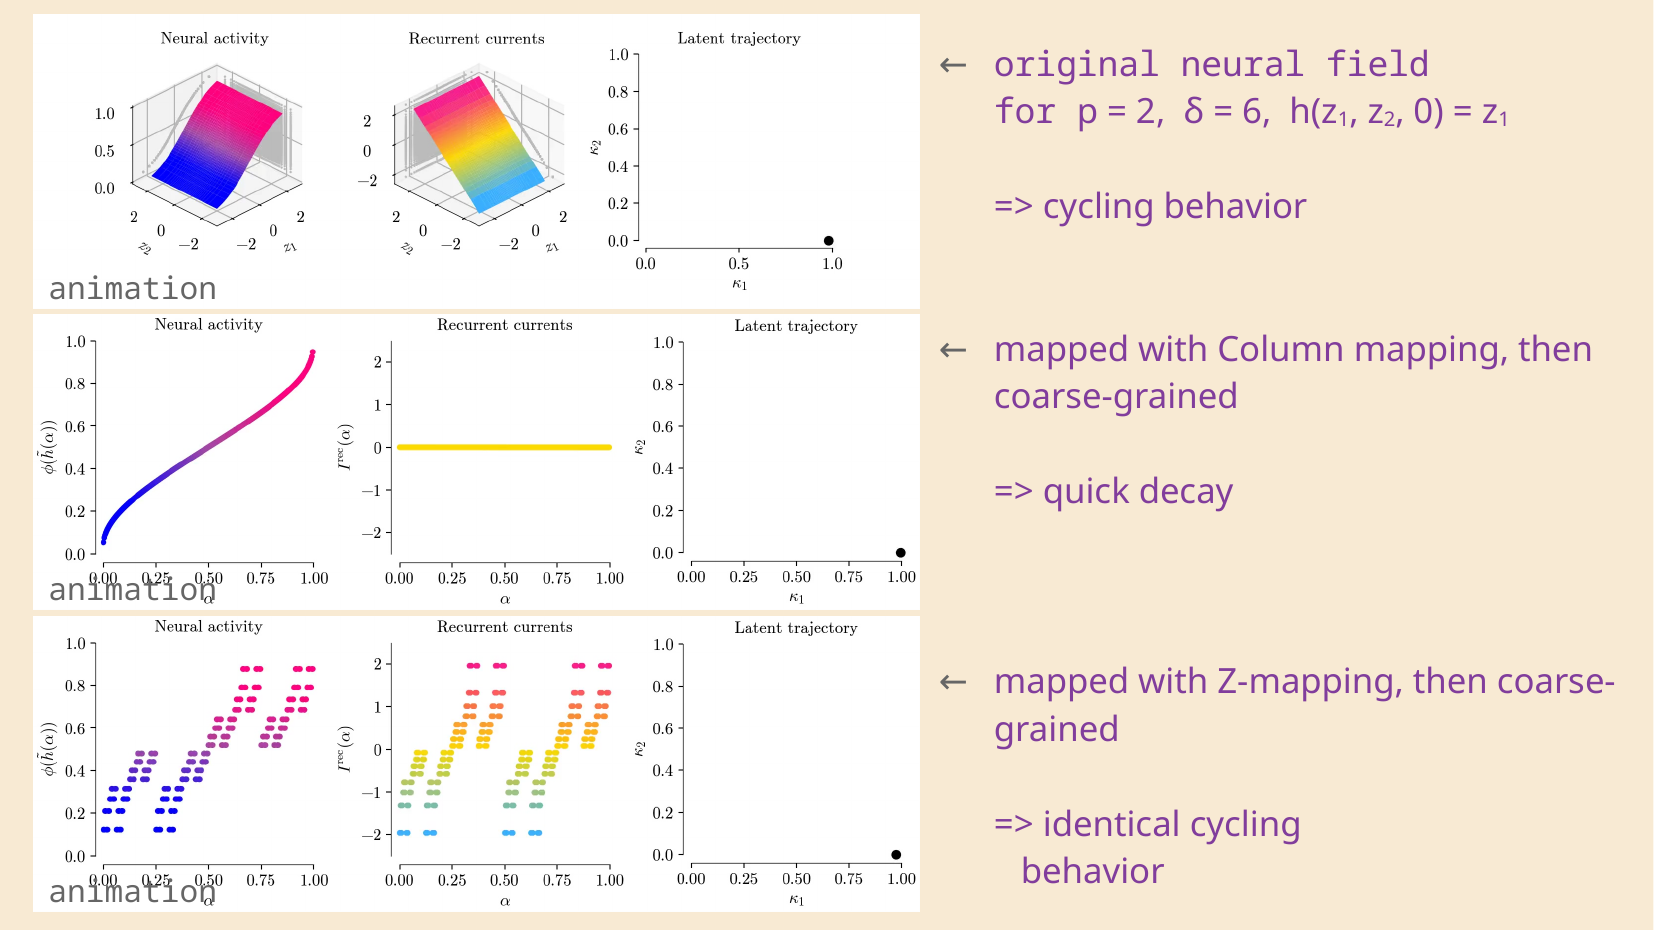

# original neural field for p = 2, δ = 6, h(z1, z2, 0) = z1
=> cycling behavior
mapped with Column mapping, then coarse-grained
=> quick decay
mapped with Z-mapping, then coarse-grained
=> identical cycling
 behavior
animation
animation
animation